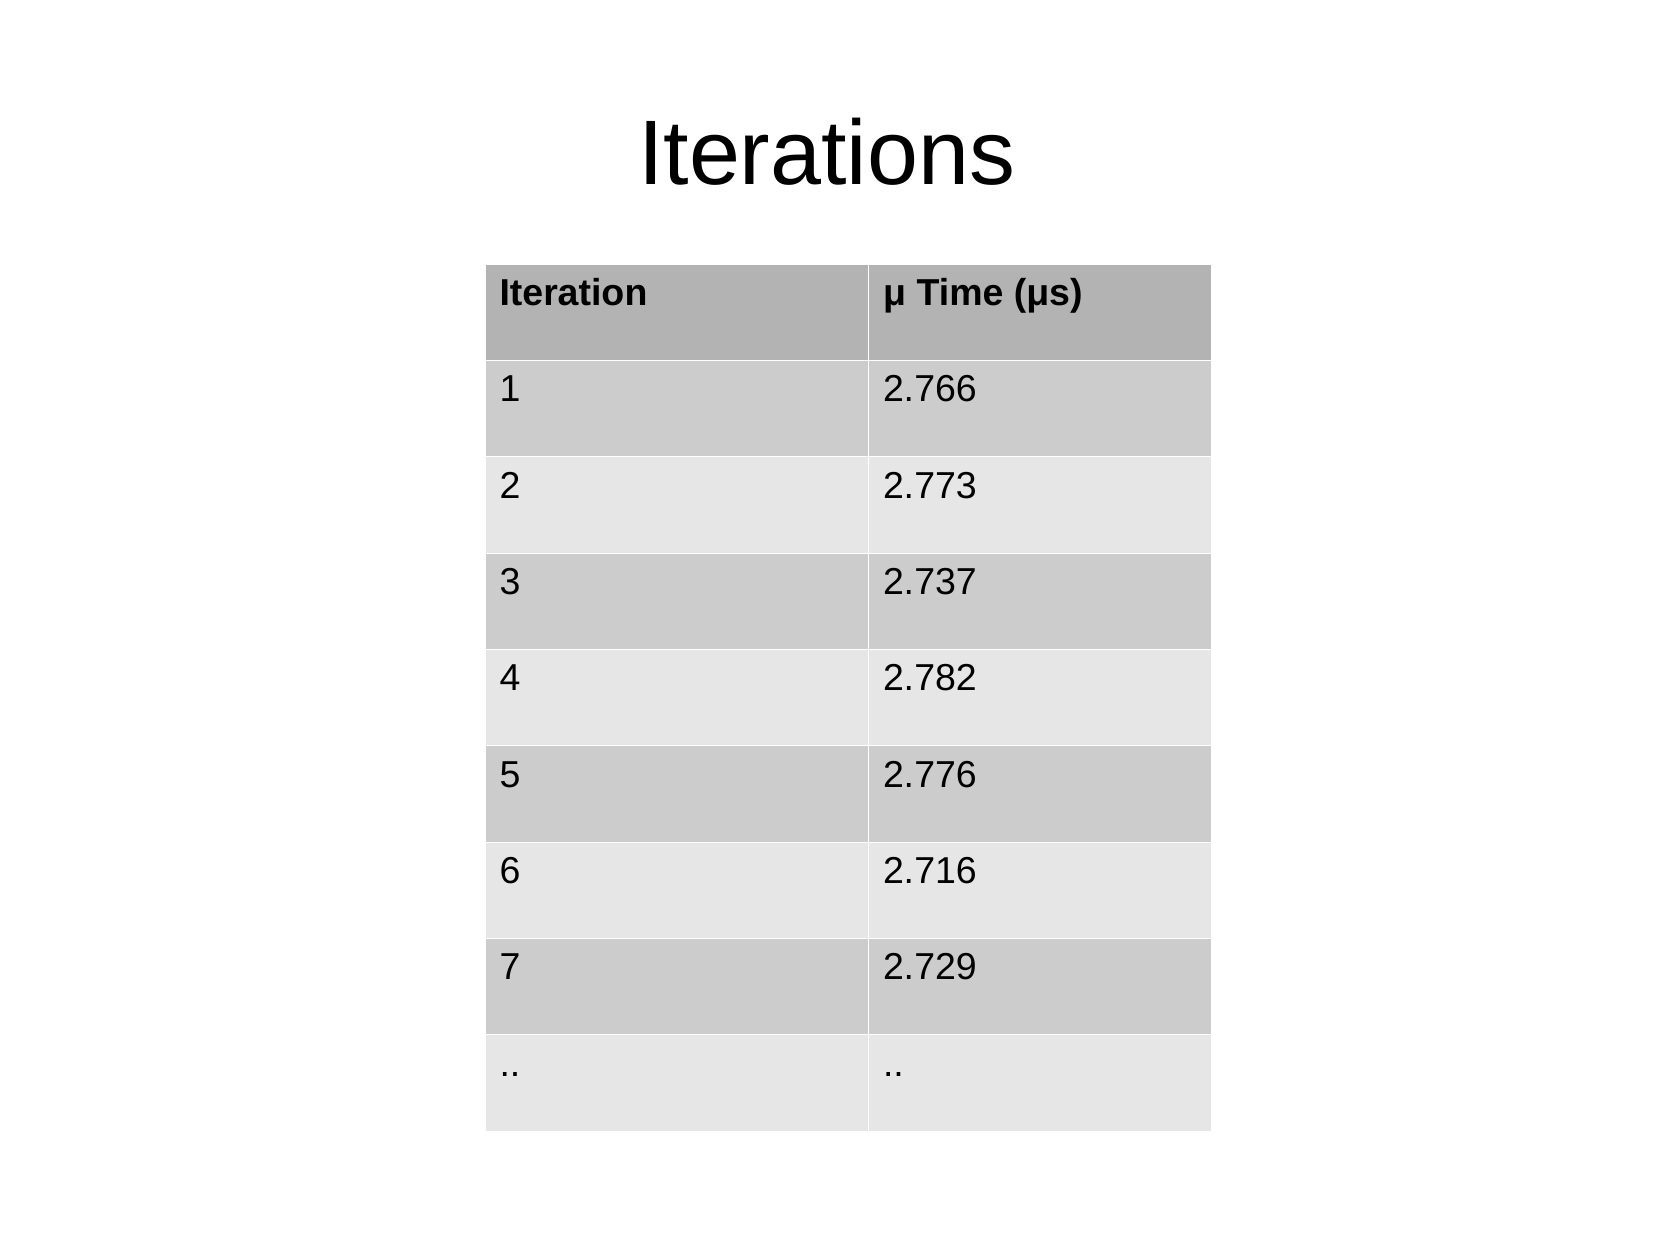

# Iterations
| Iteration | μ Time (μs) |
| --- | --- |
| 1 | 2.766 |
| 2 | 2.773 |
| 3 | 2.737 |
| 4 | 2.782 |
| 5 | 2.776 |
| 6 | 2.716 |
| 7 | 2.729 |
| .. | .. |